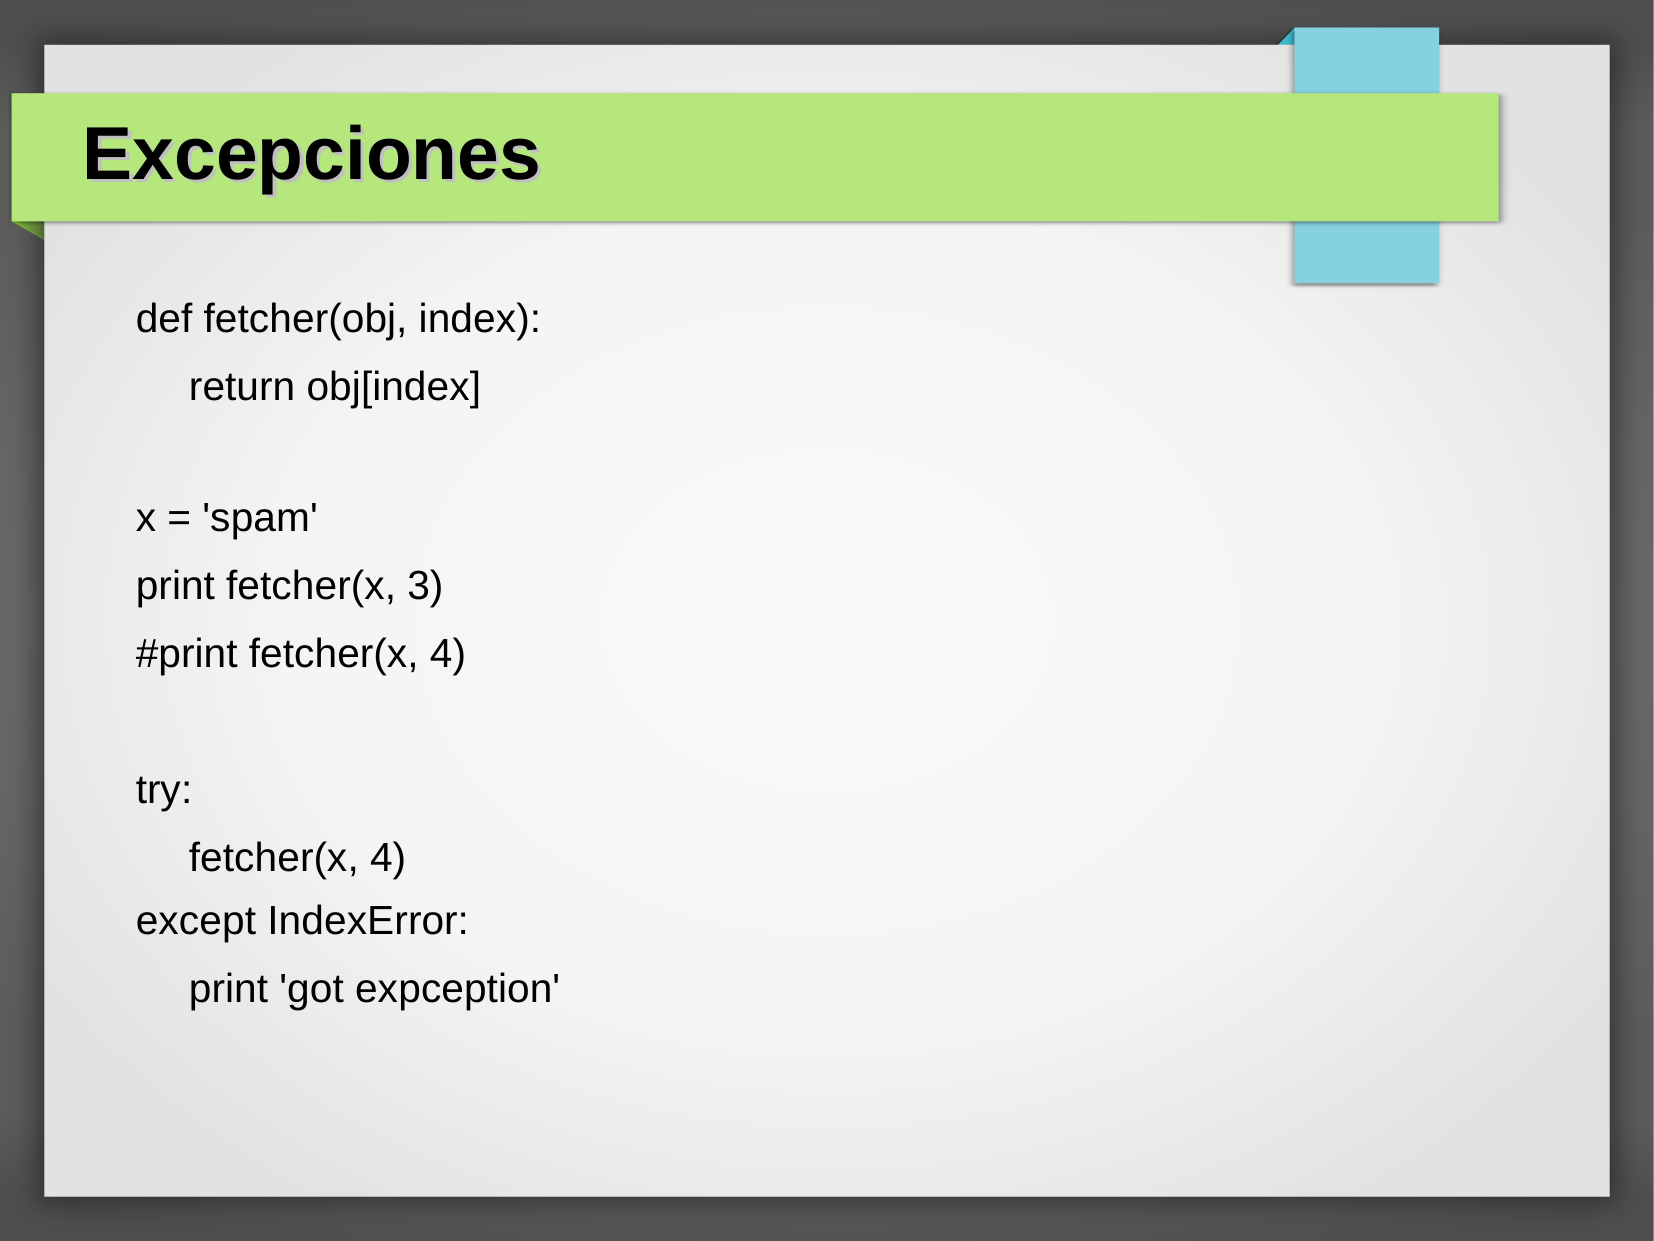

# Excepciones
def fetcher(obj, index):
return obj[index]
x = 'spam'
print fetcher(x, 3)
#print fetcher(x, 4)
try:
fetcher(x, 4)
except IndexError:
print 'got expception'